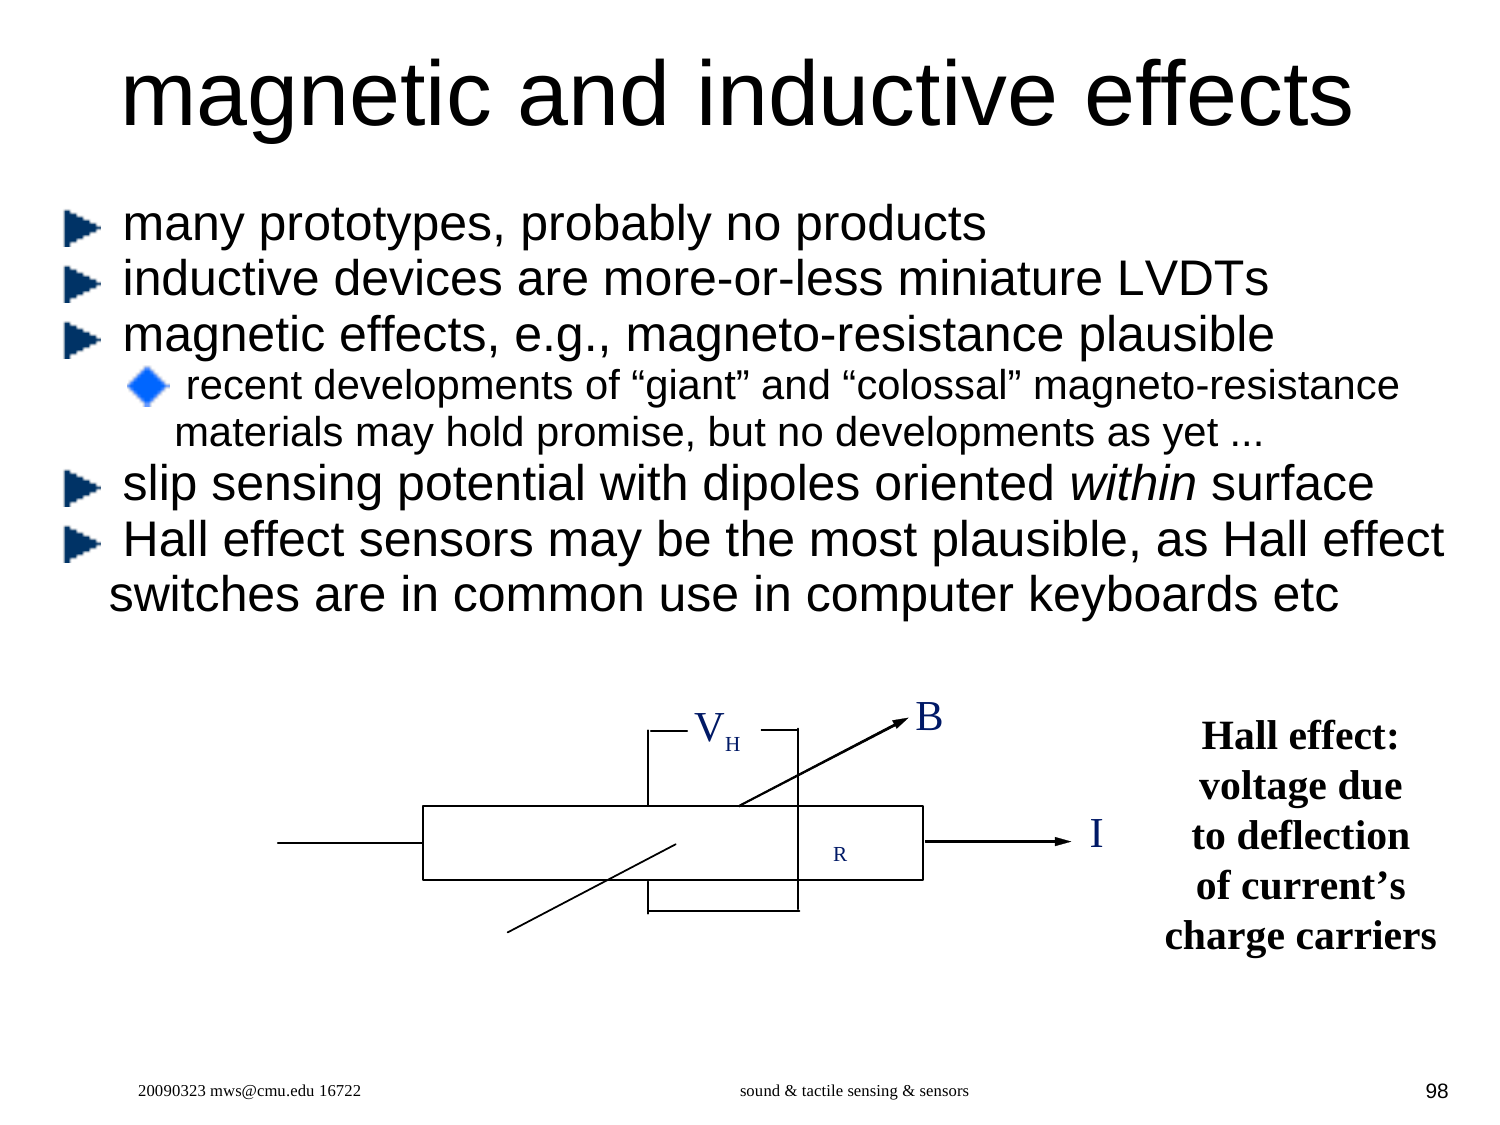

# magnetic and inductive effects
 many prototypes, probably no products
 inductive devices are more-or-less miniature LVDTs
 magnetic effects, e.g., magneto-resistance plausible
 recent developments of “giant” and “colossal” magneto-resistance
materials may hold promise, but no developments as yet ...
 slip sensing potential with dipoles oriented within surface
 Hall effect sensors may be the most plausible, as Hall effect switches are in common use in computer keyboards etc
Hall effect:
voltage due
to deflection
of current’s
charge carriers
98
20090323 mws@cmu.edu 16722
sound & tactile sensing & sensors